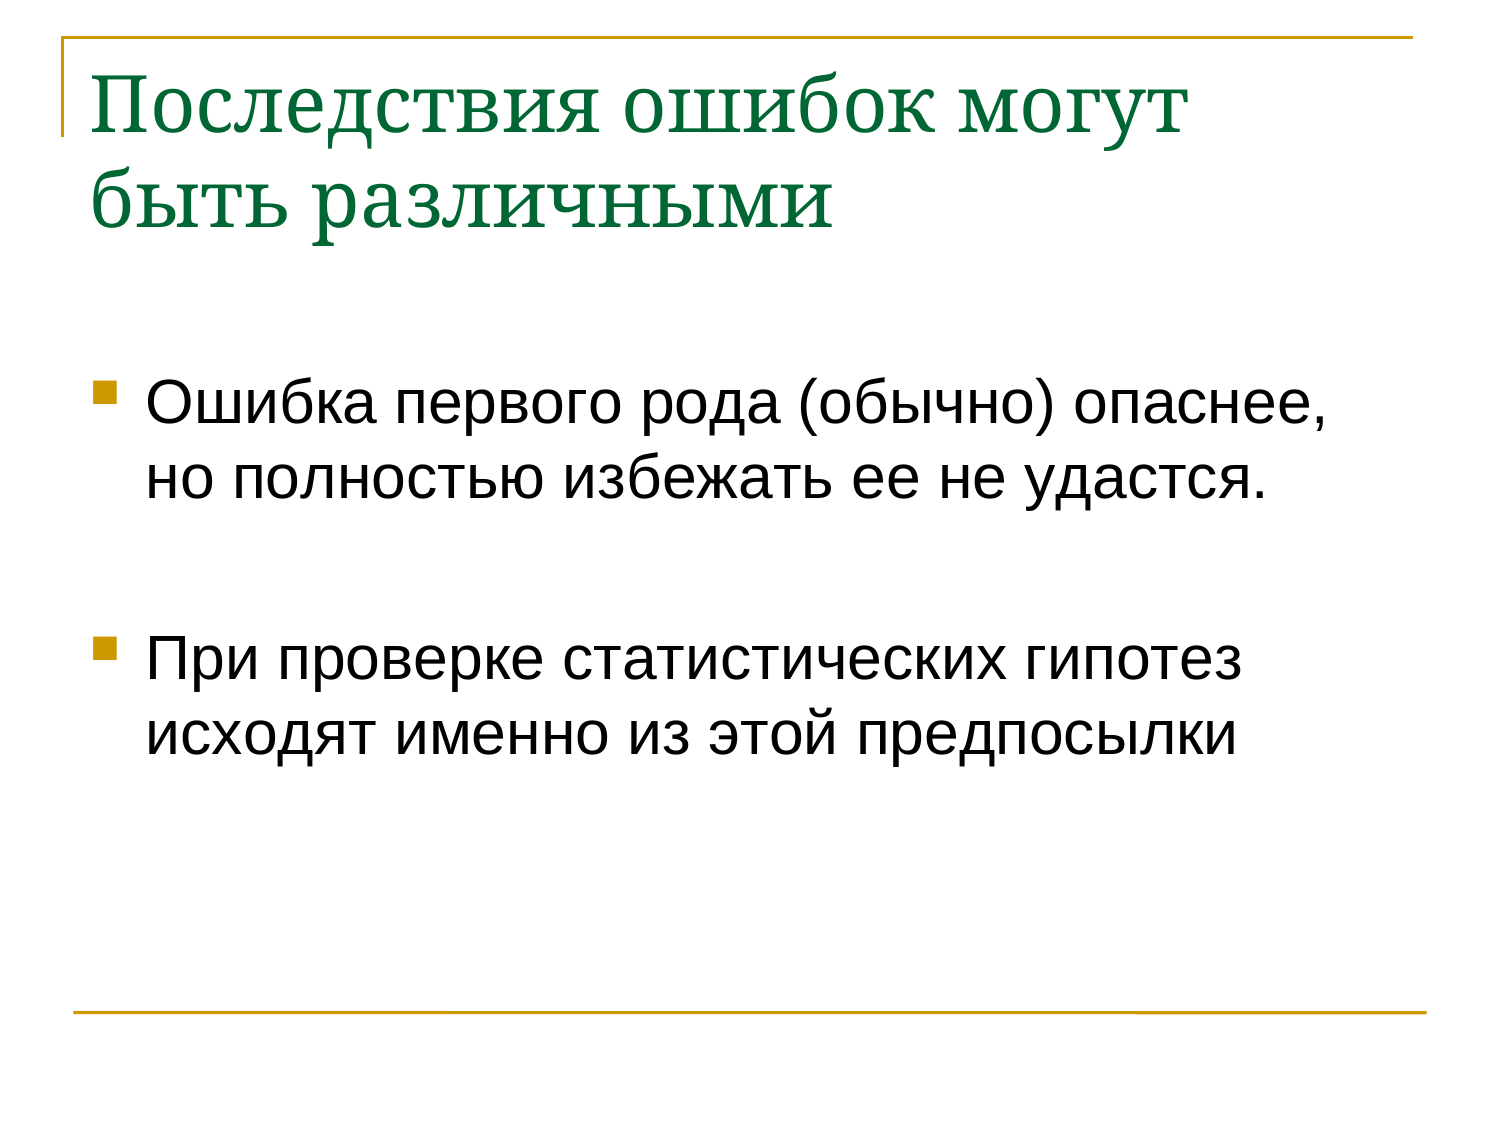

# Последствия ошибок могут быть различными
Ошибка первого рода (обычно) опаснее, но полностью избежать ее не удастся.
При проверке статистических гипотез исходят именно из этой предпосылки